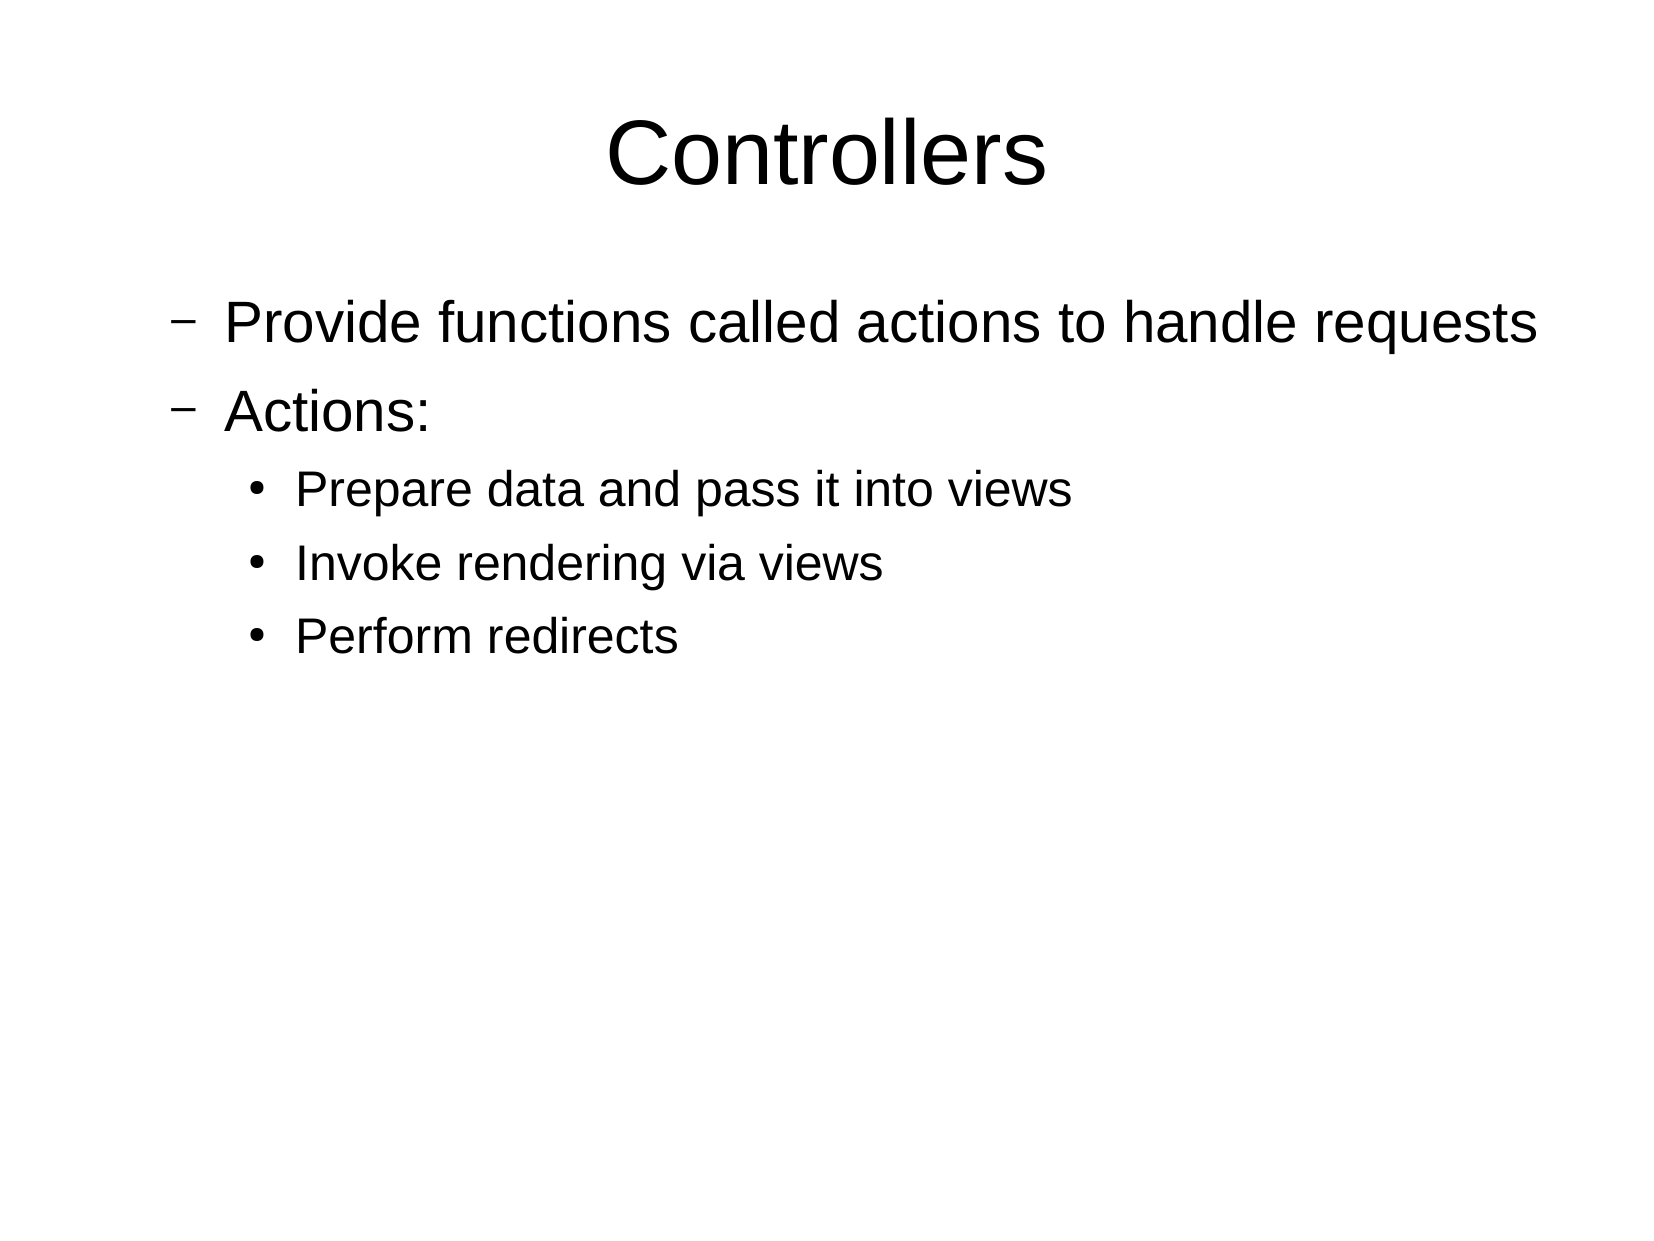

# Controllers
Provide functions called actions to handle requests
Actions:
Prepare data and pass it into views
Invoke rendering via views
Perform redirects